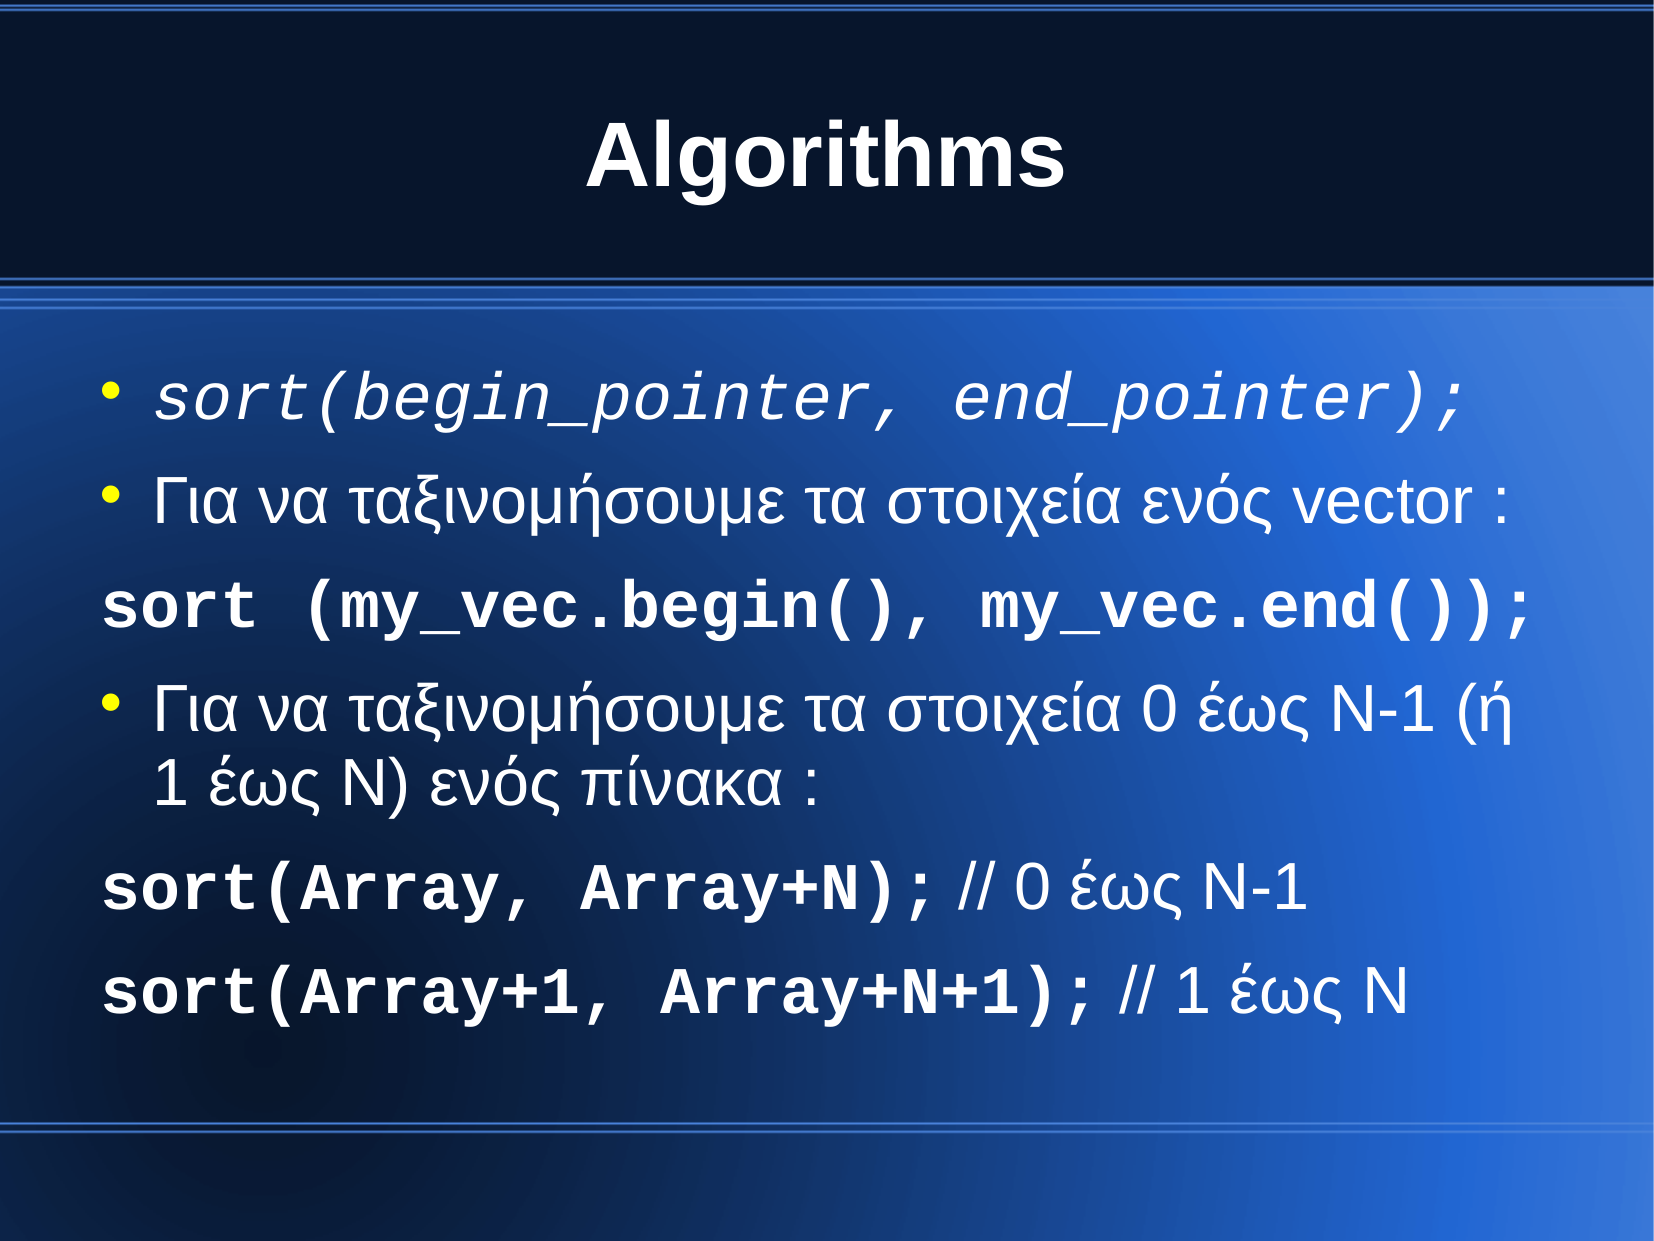

# Algorithms
sort(begin_pointer, end_pointer);
Για να ταξινομήσουμε τα στοιχεία ενός vector :
sort (my_vec.begin(), my_vec.end());
Για να ταξινομήσουμε τα στοιχεία 0 έως Ν-1 (ή 1 έως Ν) ενός πίνακα :
sort(Array, Array+N); // 0 έως Ν-1
sort(Array+1, Array+N+1); // 1 έως Ν